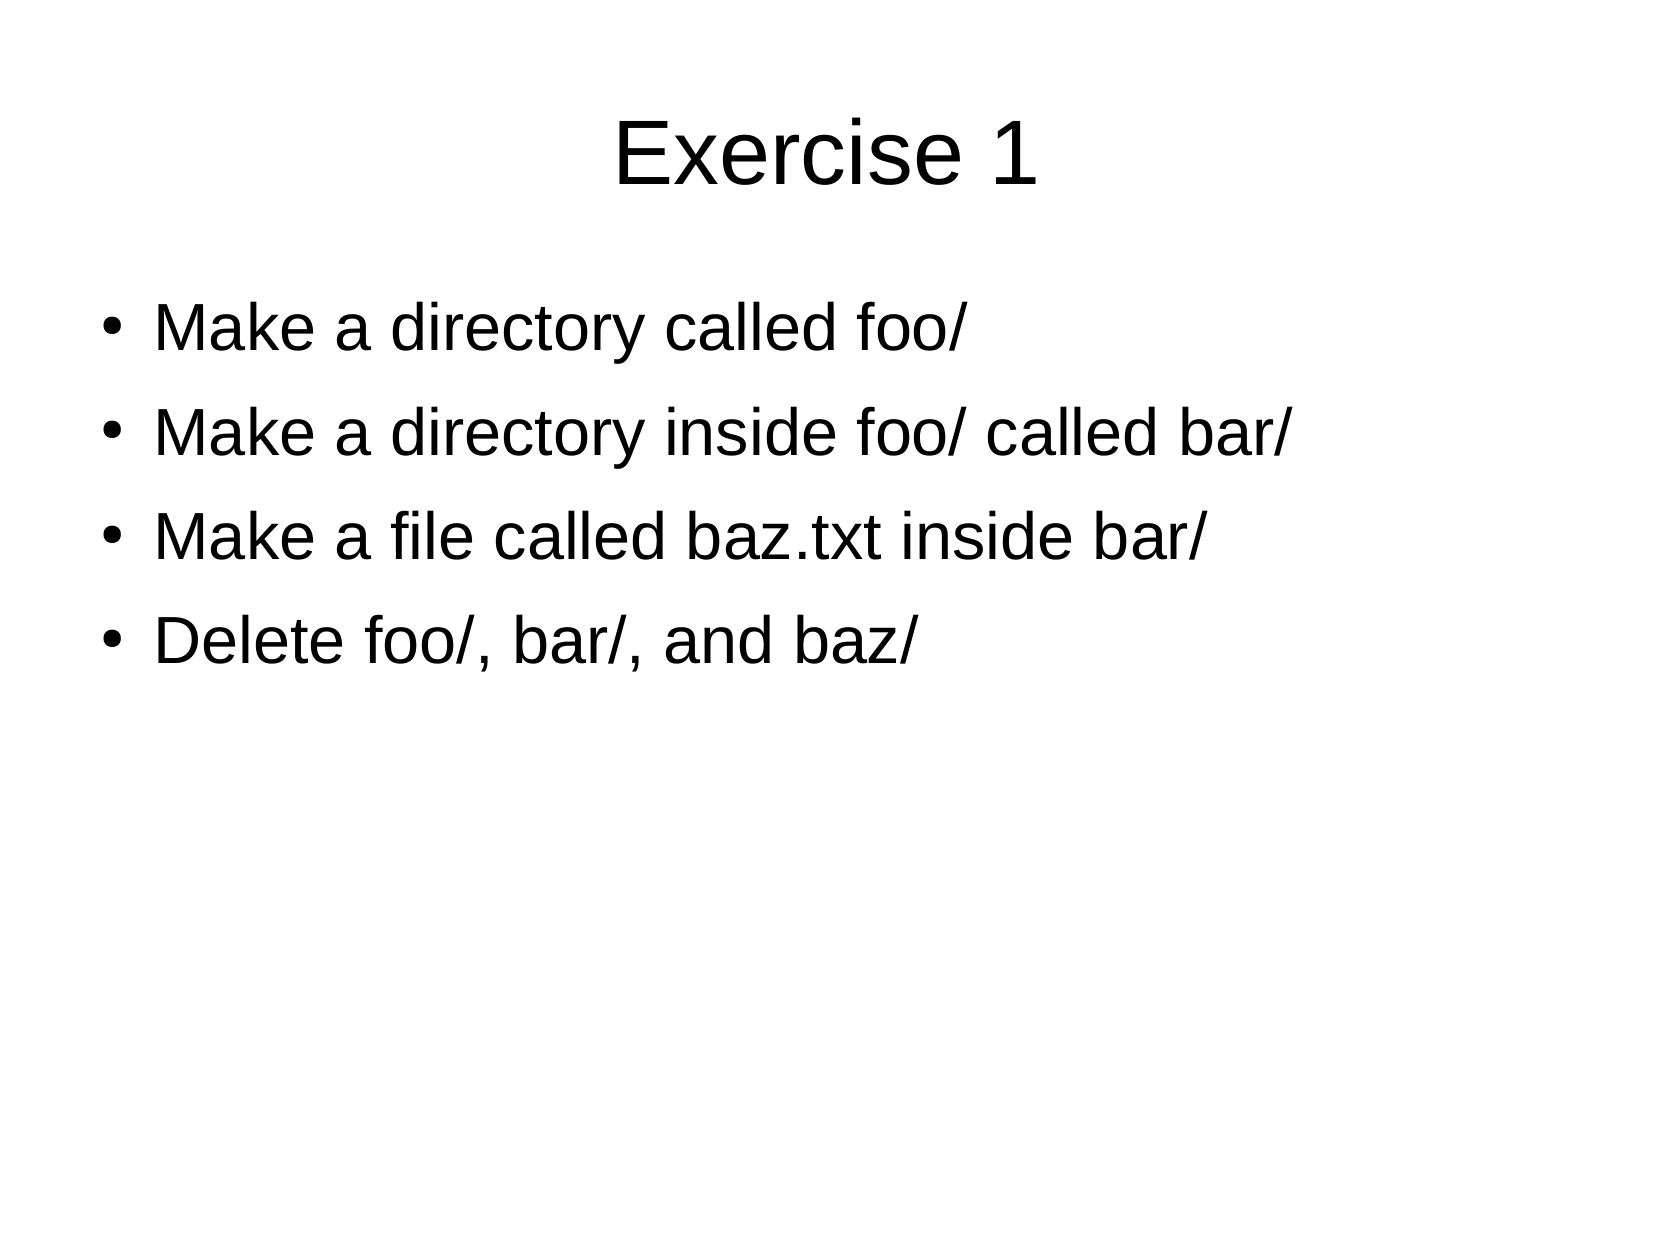

# Exercise 1
Make a directory called foo/
Make a directory inside foo/ called bar/
Make a file called baz.txt inside bar/
Delete foo/, bar/, and baz/